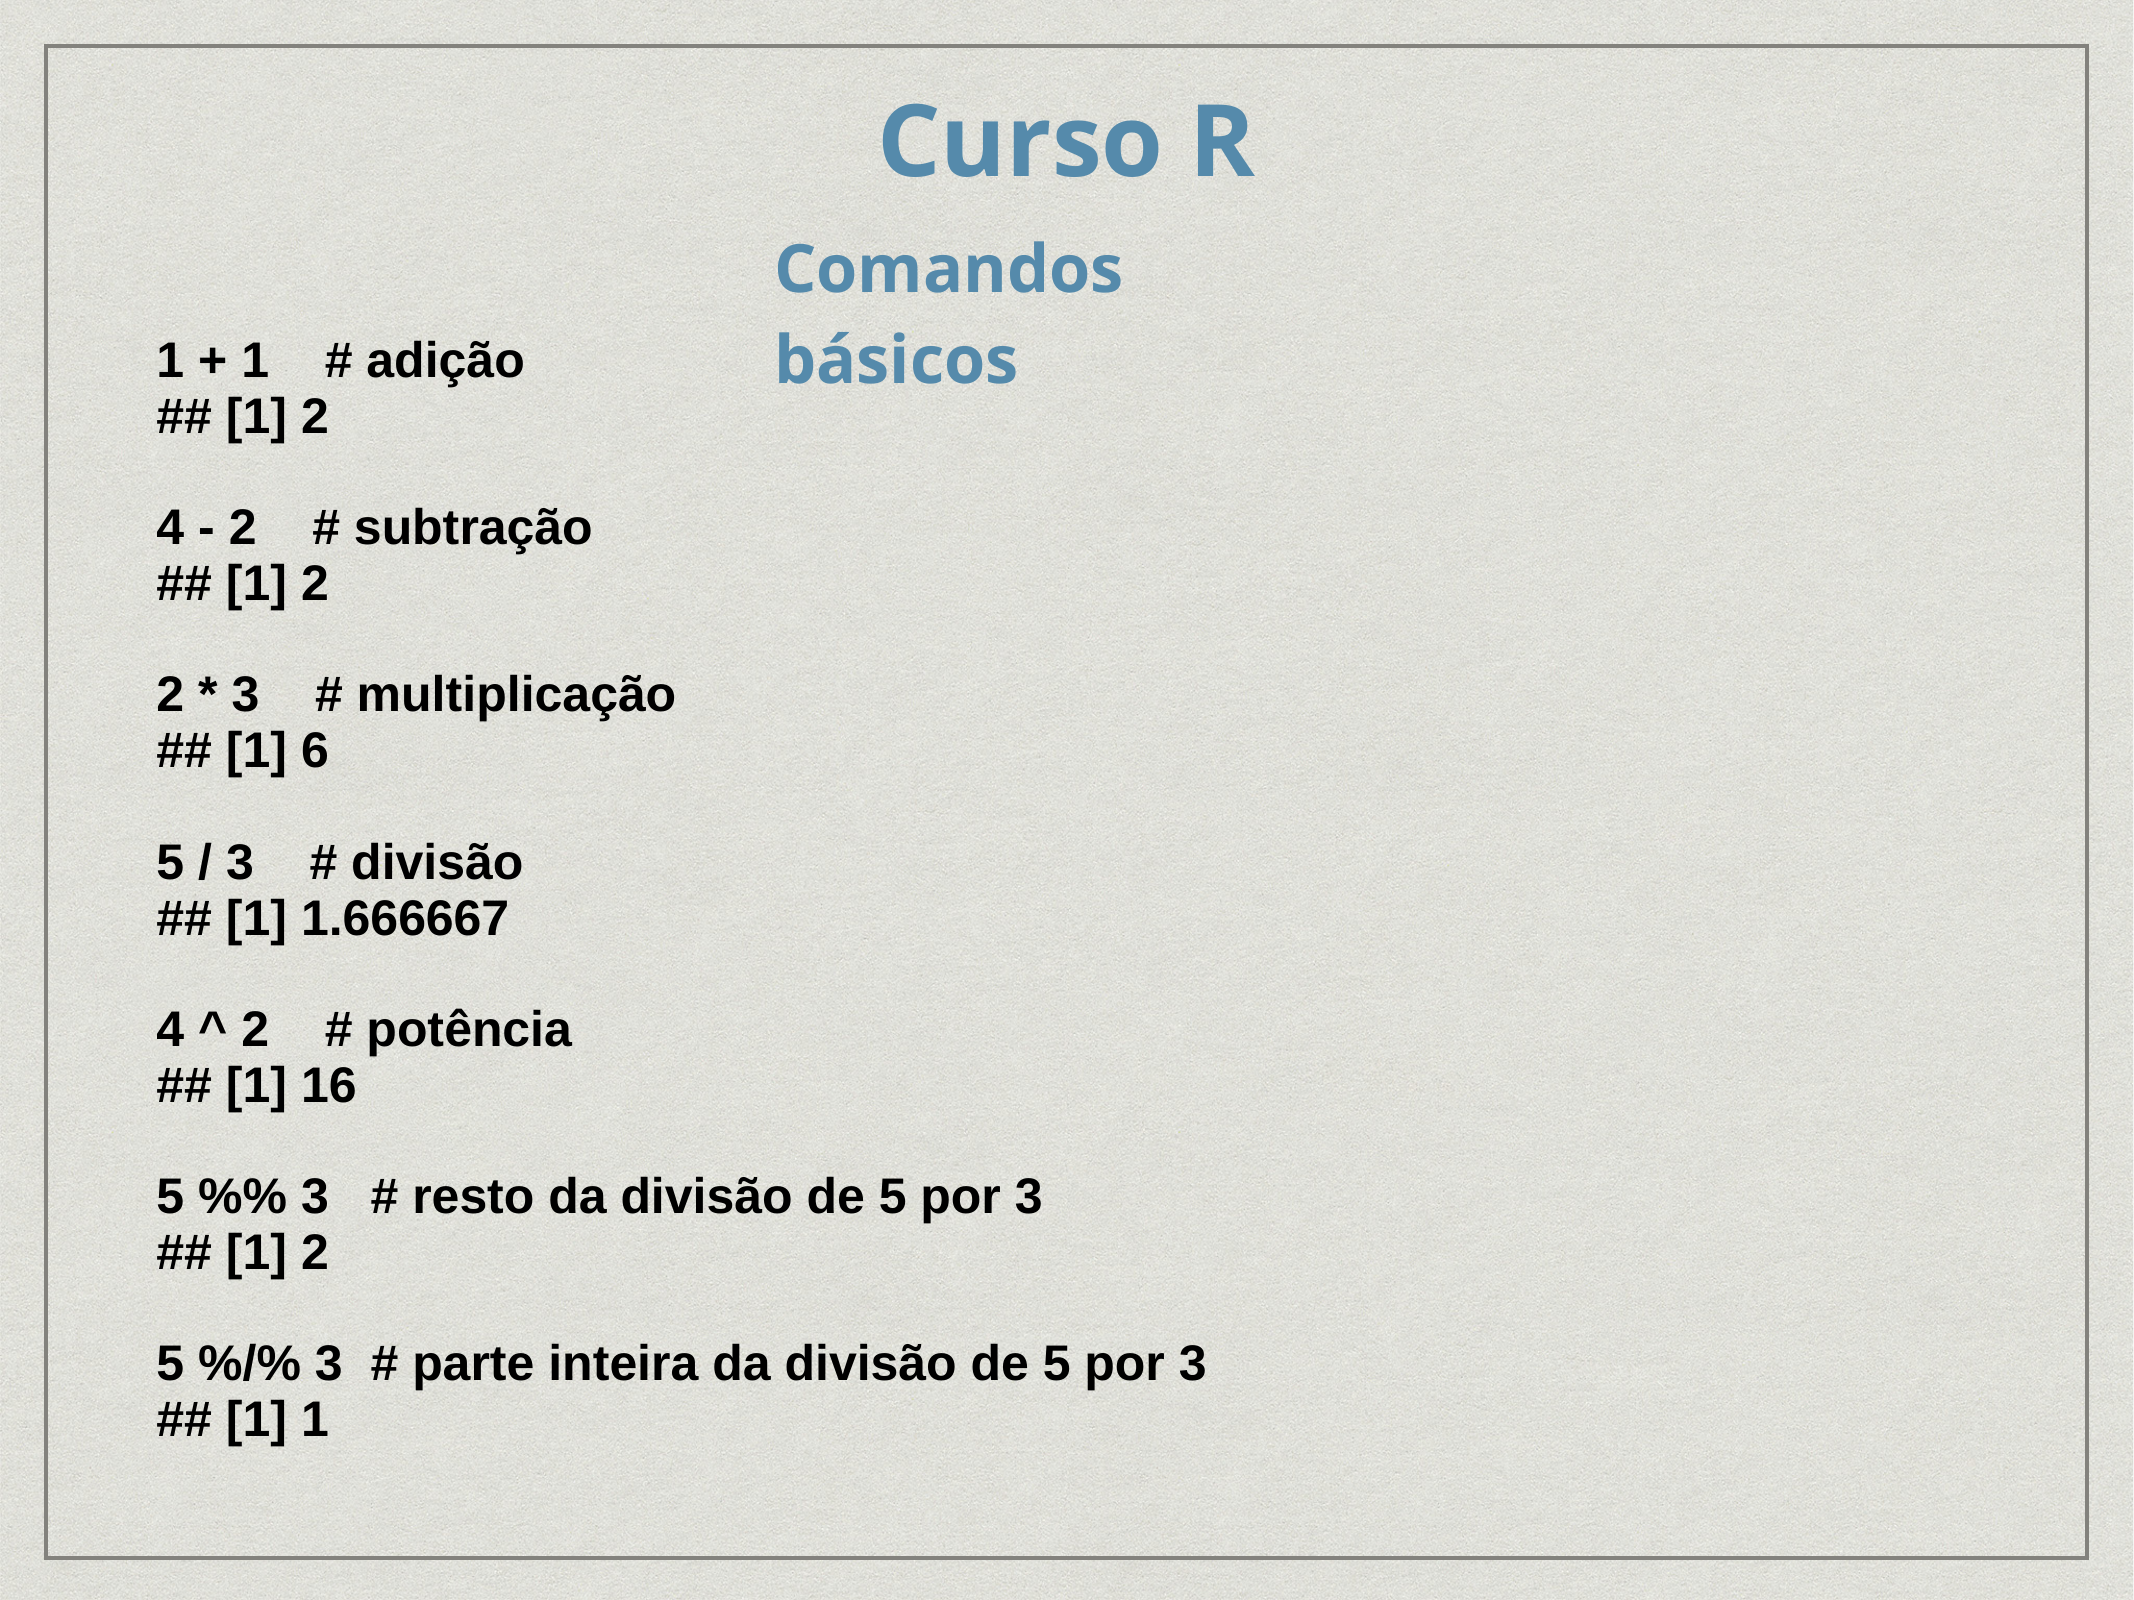

# Curso R
Comandos básicos
1 + 1 # adição
## [1] 2
4 - 2 # subtração
## [1] 2
2 * 3 # multiplicação
## [1] 6
5 / 3 # divisão
## [1] 1.666667
4 ^ 2 # potência
## [1] 16
5 %% 3 # resto da divisão de 5 por 3
## [1] 2
5 %/% 3 # parte inteira da divisão de 5 por 3
## [1] 1